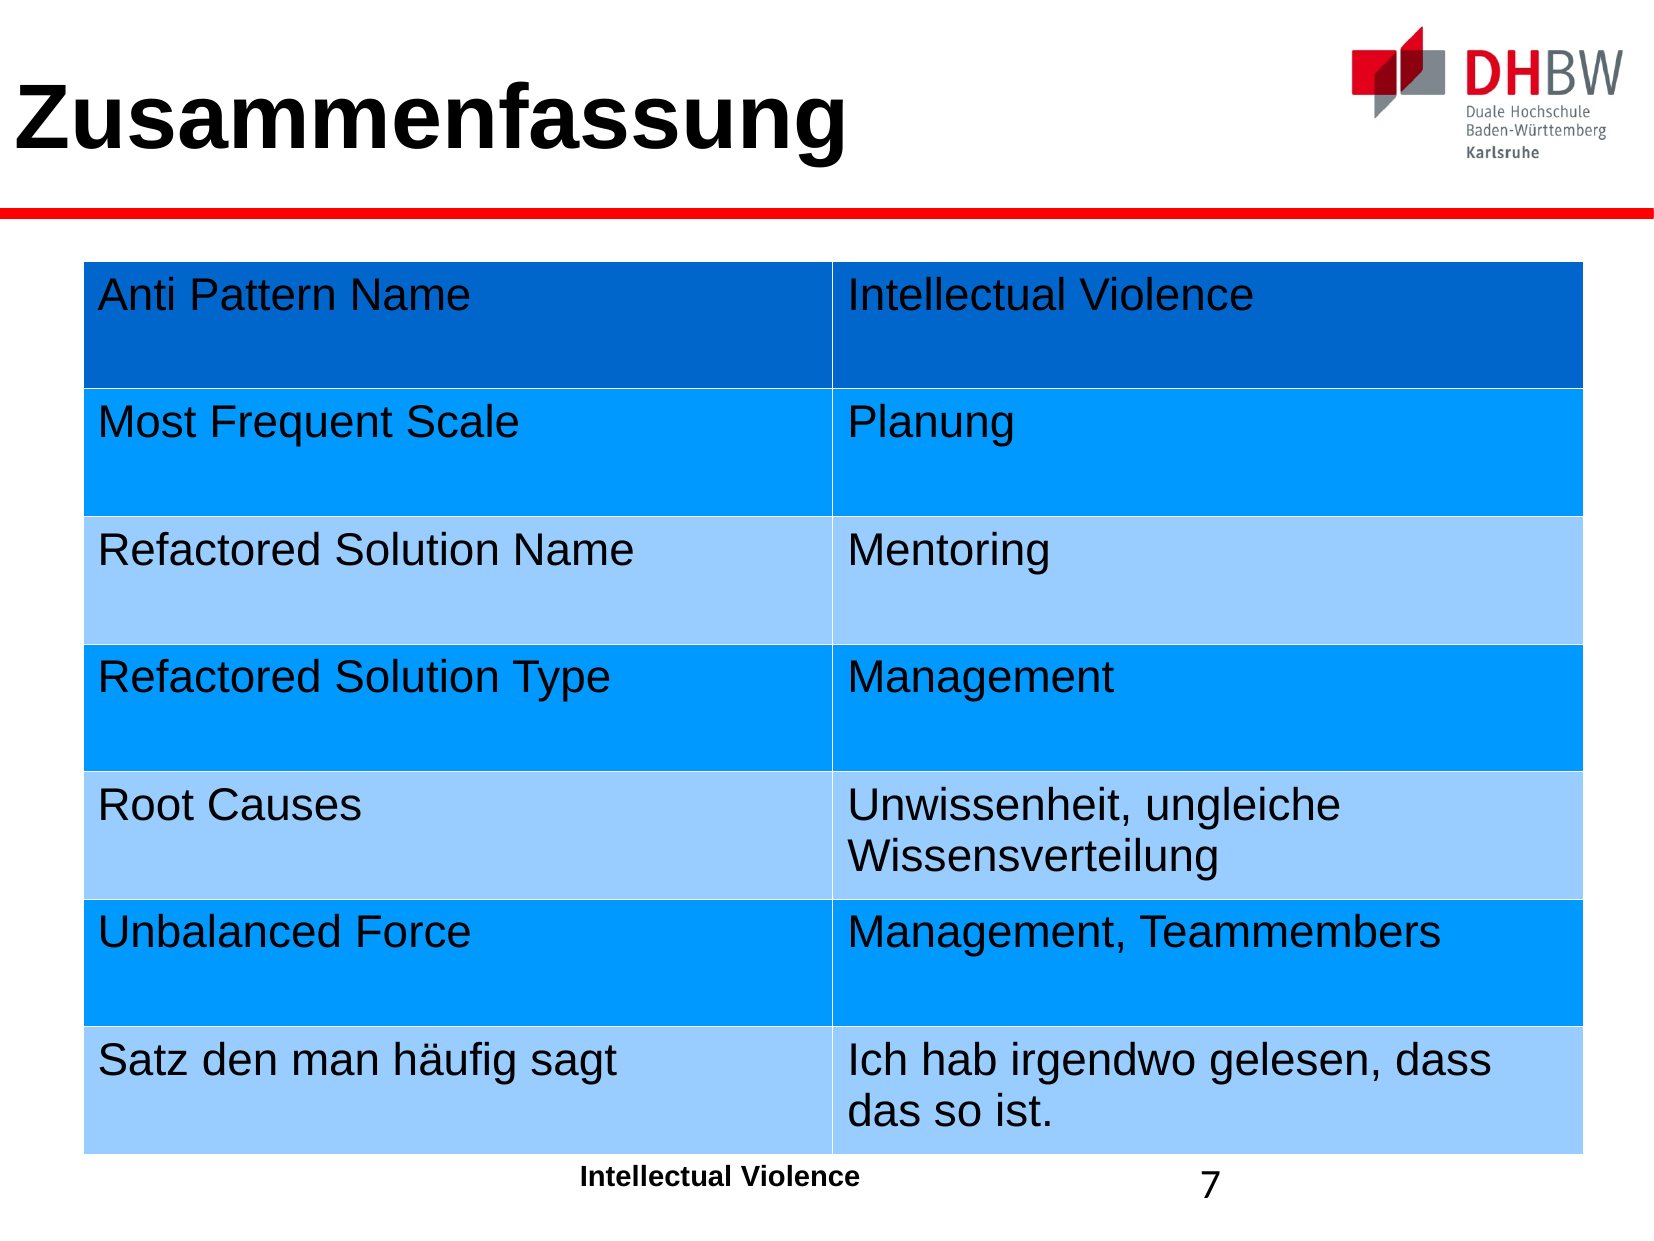

# Zusammenfassung
| Anti Pattern Name | Intellectual Violence |
| --- | --- |
| Most Frequent Scale | Planung |
| Refactored Solution Name | Mentoring |
| Refactored Solution Type | Management |
| Root Causes | Unwissenheit, ungleiche Wissensverteilung |
| Unbalanced Force | Management, Teammembers |
| Satz den man häufig sagt | Ich hab irgendwo gelesen, dass das so ist. |
Intellectual Violence